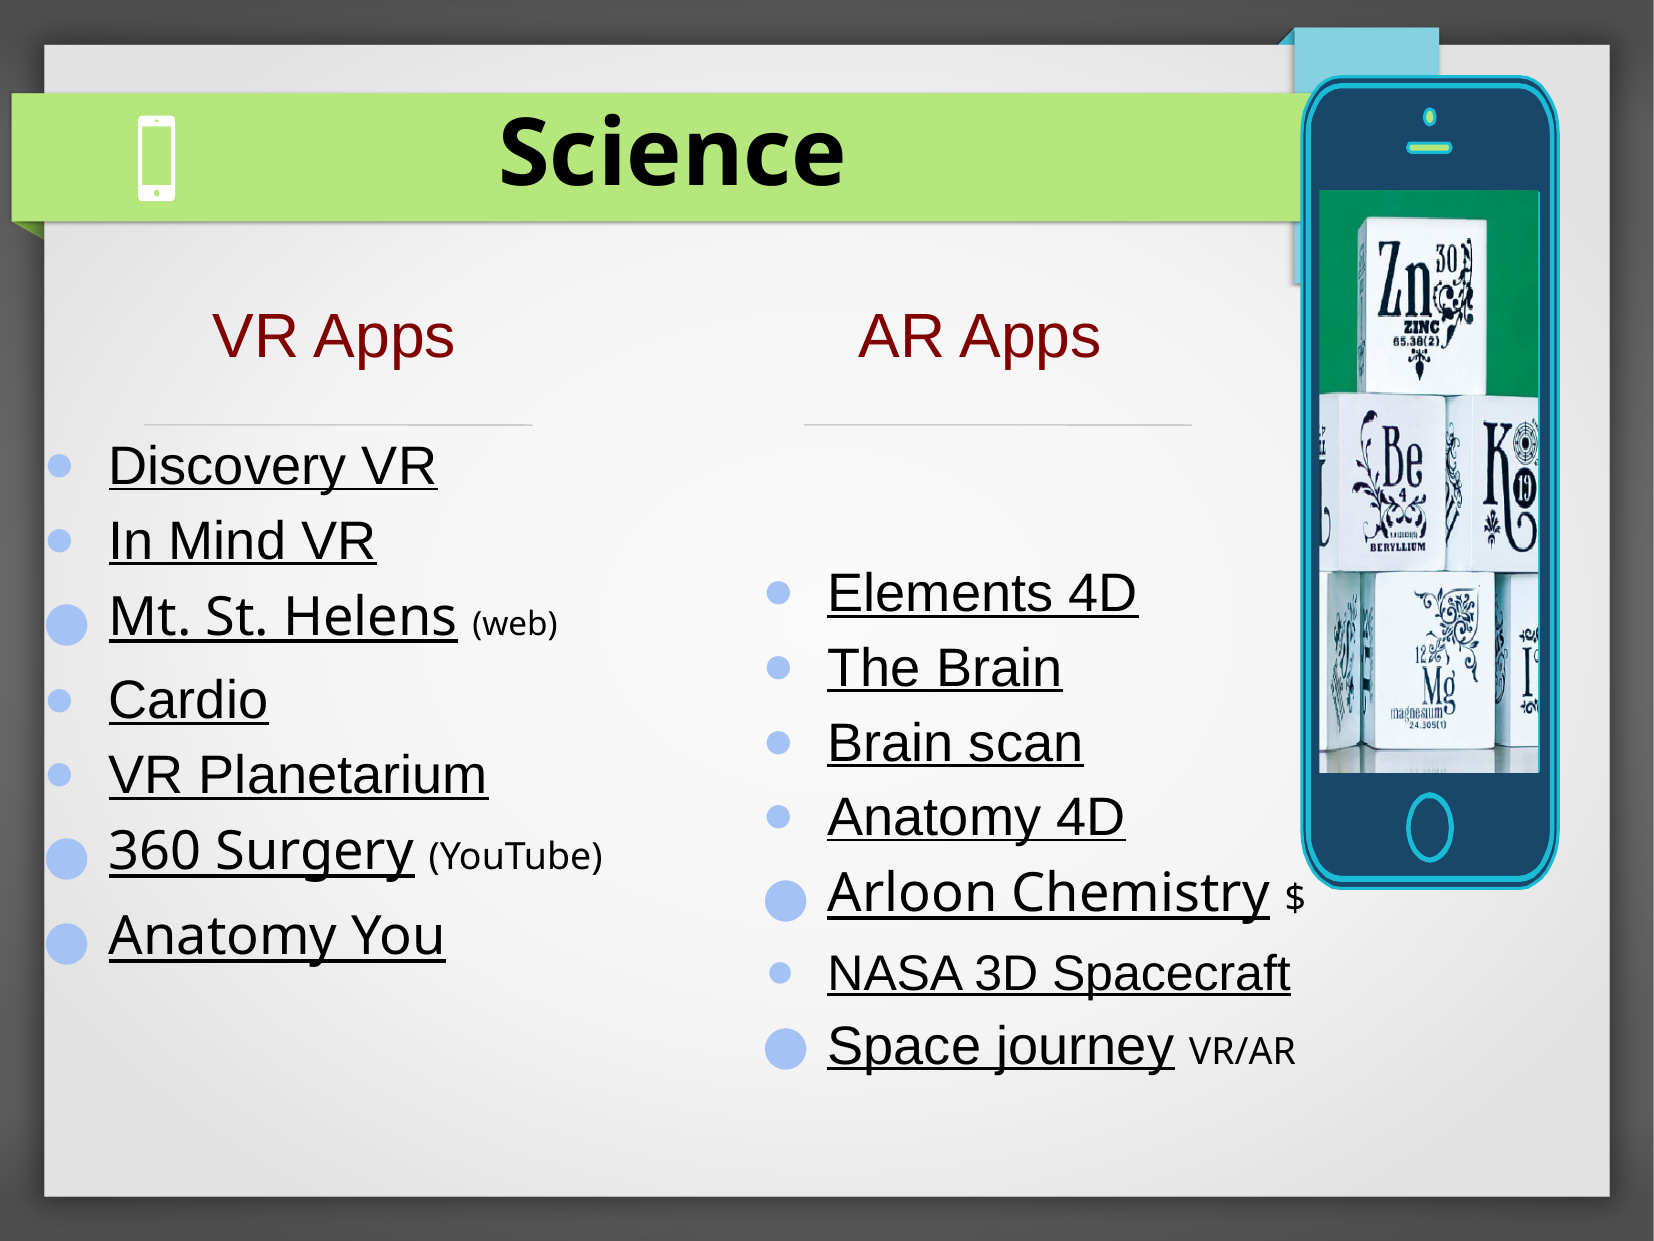

Science
VR Apps
AR Apps
Discovery VR
In Mind VR
Mt. St. Helens (web)
Cardio
VR Planetarium
360 Surgery (YouTube)
Anatomy You
Elements 4D
The Brain
Brain scan
Anatomy 4D
Arloon Chemistry $
NASA 3D Spacecraft
Space journey VR/AR
Place your screenshot here